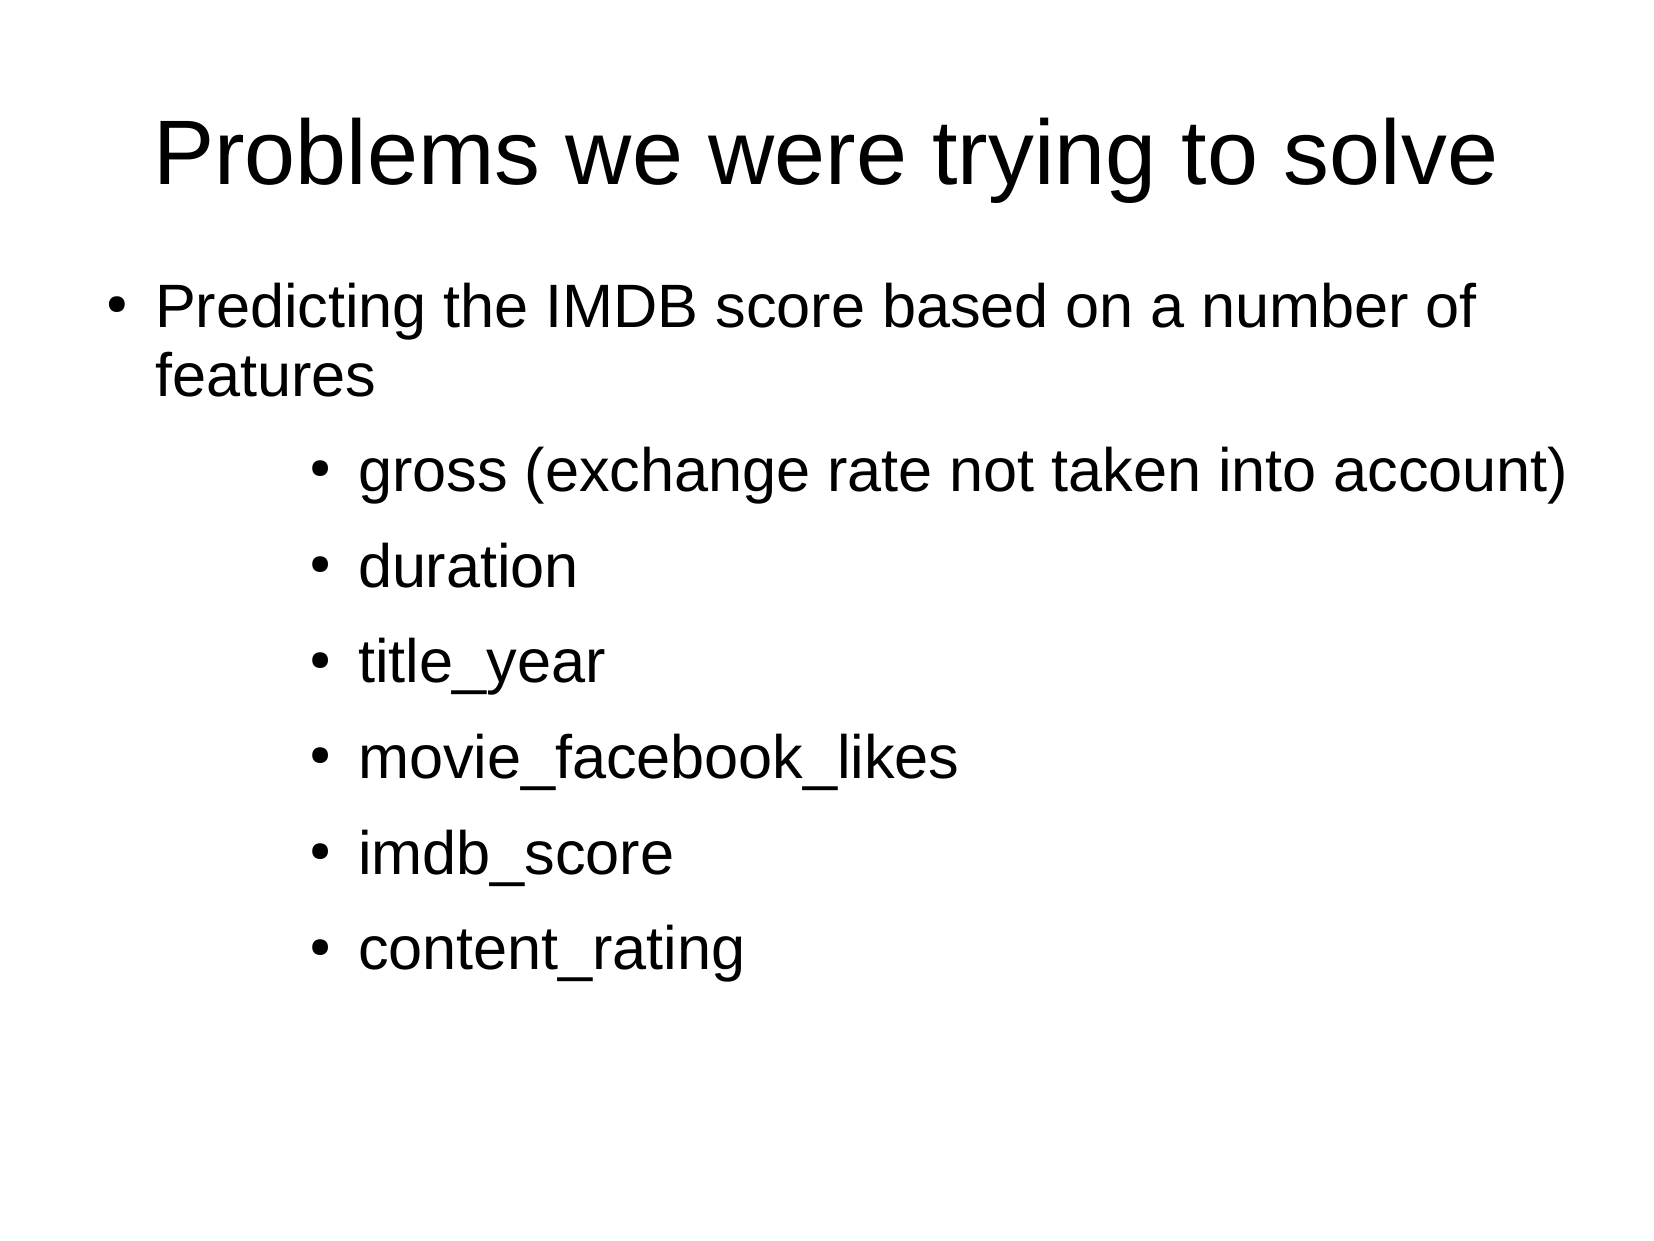

# Problems we were trying to solve
Predicting the IMDB score based on a number of features
gross (exchange rate not taken into account)
duration
title_year
movie_facebook_likes
imdb_score
content_rating